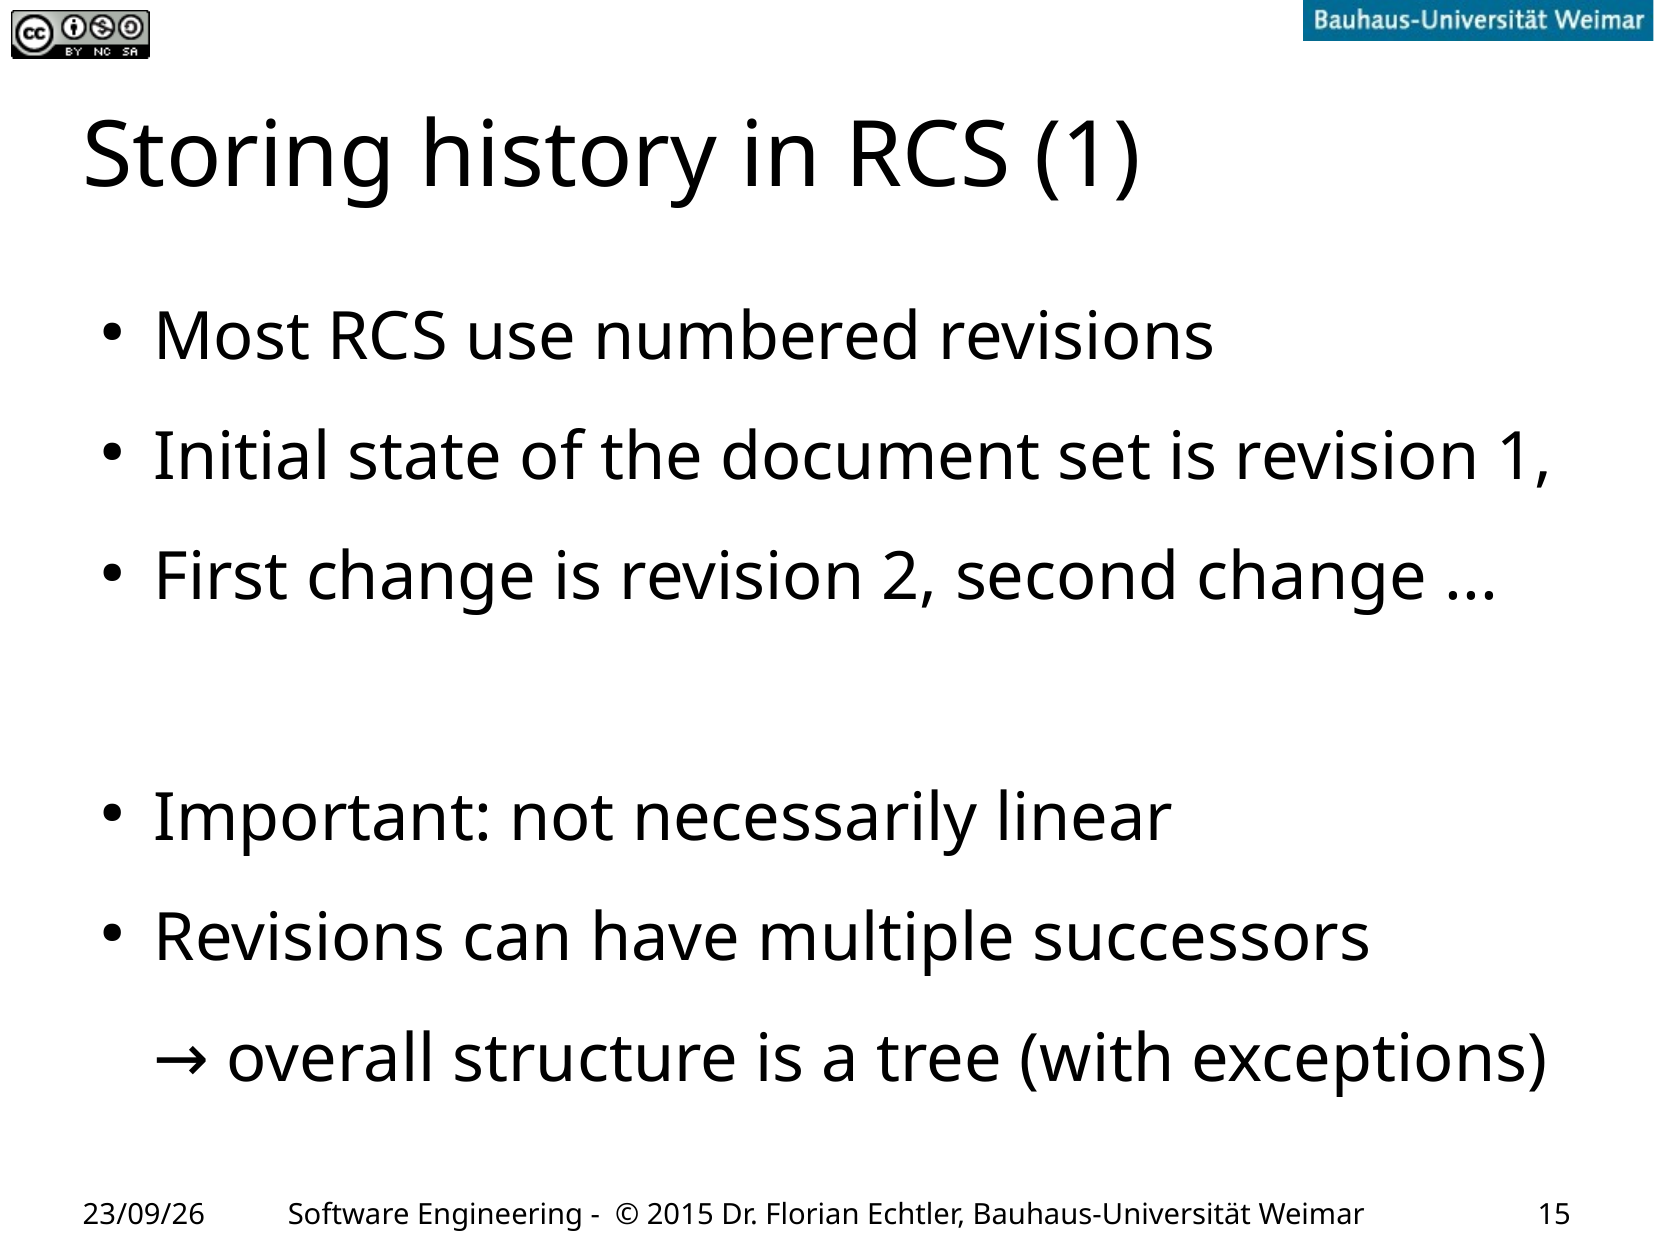

# Storing history in RCS (1)
Most RCS use numbered revisions
Initial state of the document set is revision 1,
First change is revision 2, second change ...
Important: not necessarily linear
Revisions can have multiple successors
→ overall structure is a tree (with exceptions)
Software Engineering - © 2015 Dr. Florian Echtler, Bauhaus-Universität Weimar
15